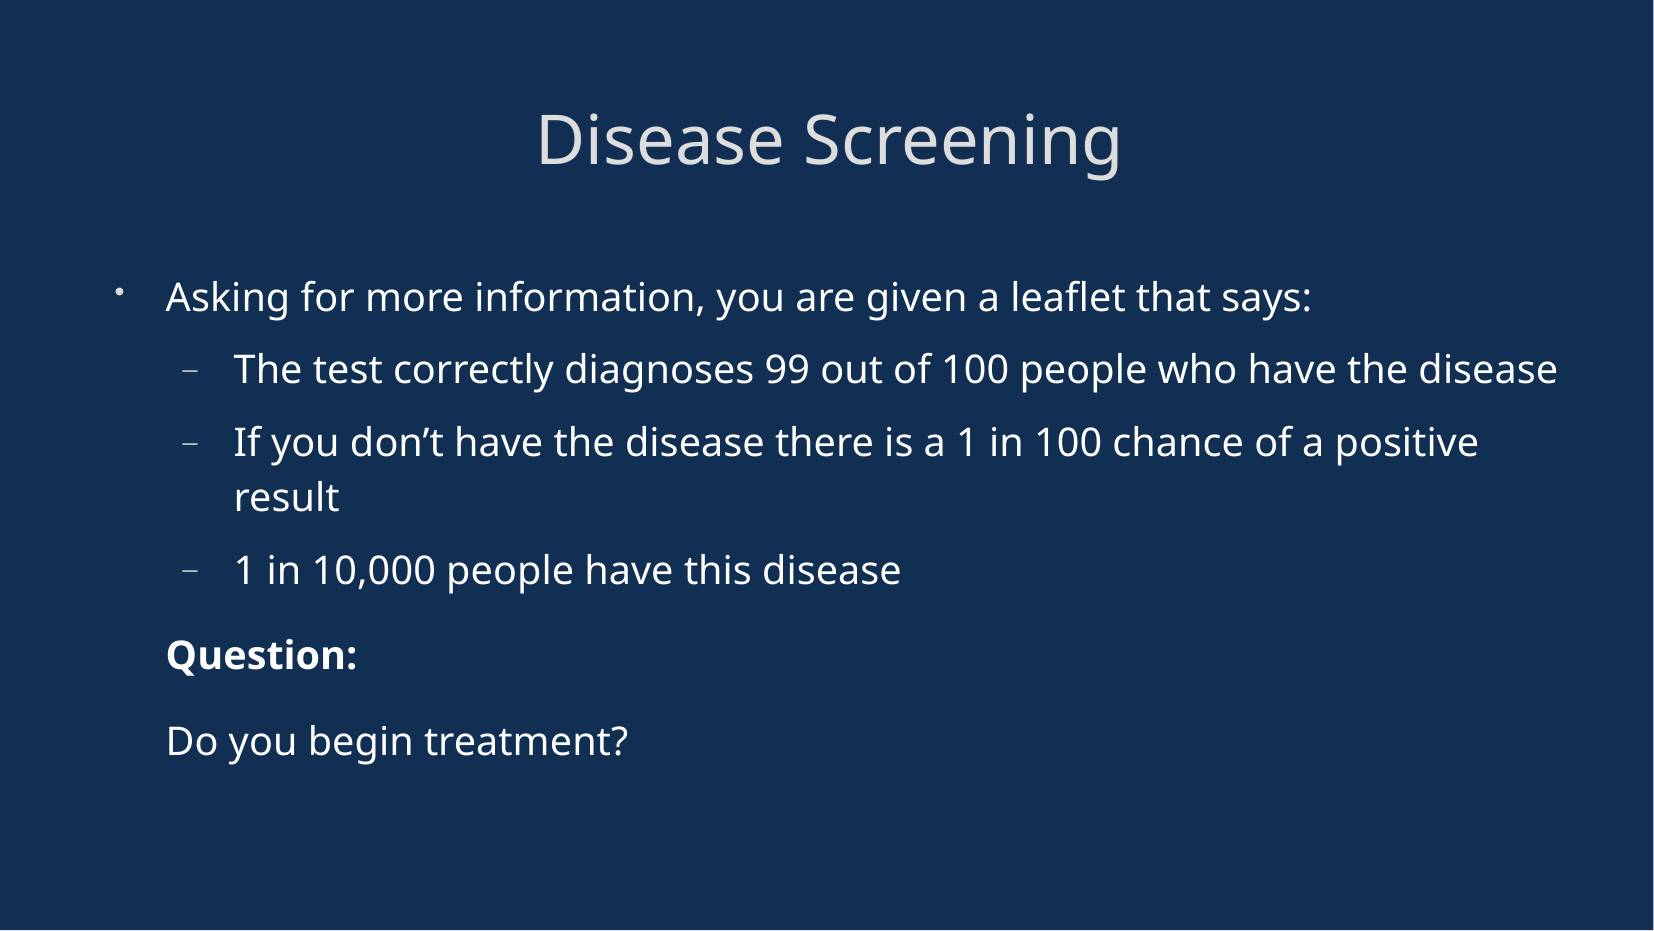

# Disease Screening
Asking for more information, you are given a leaflet that says:
The test correctly diagnoses 99 out of 100 people who have the disease
If you don’t have the disease there is a 1 in 100 chance of a positive result
1 in 10,000 people have this disease
Question:
Do you begin treatment?